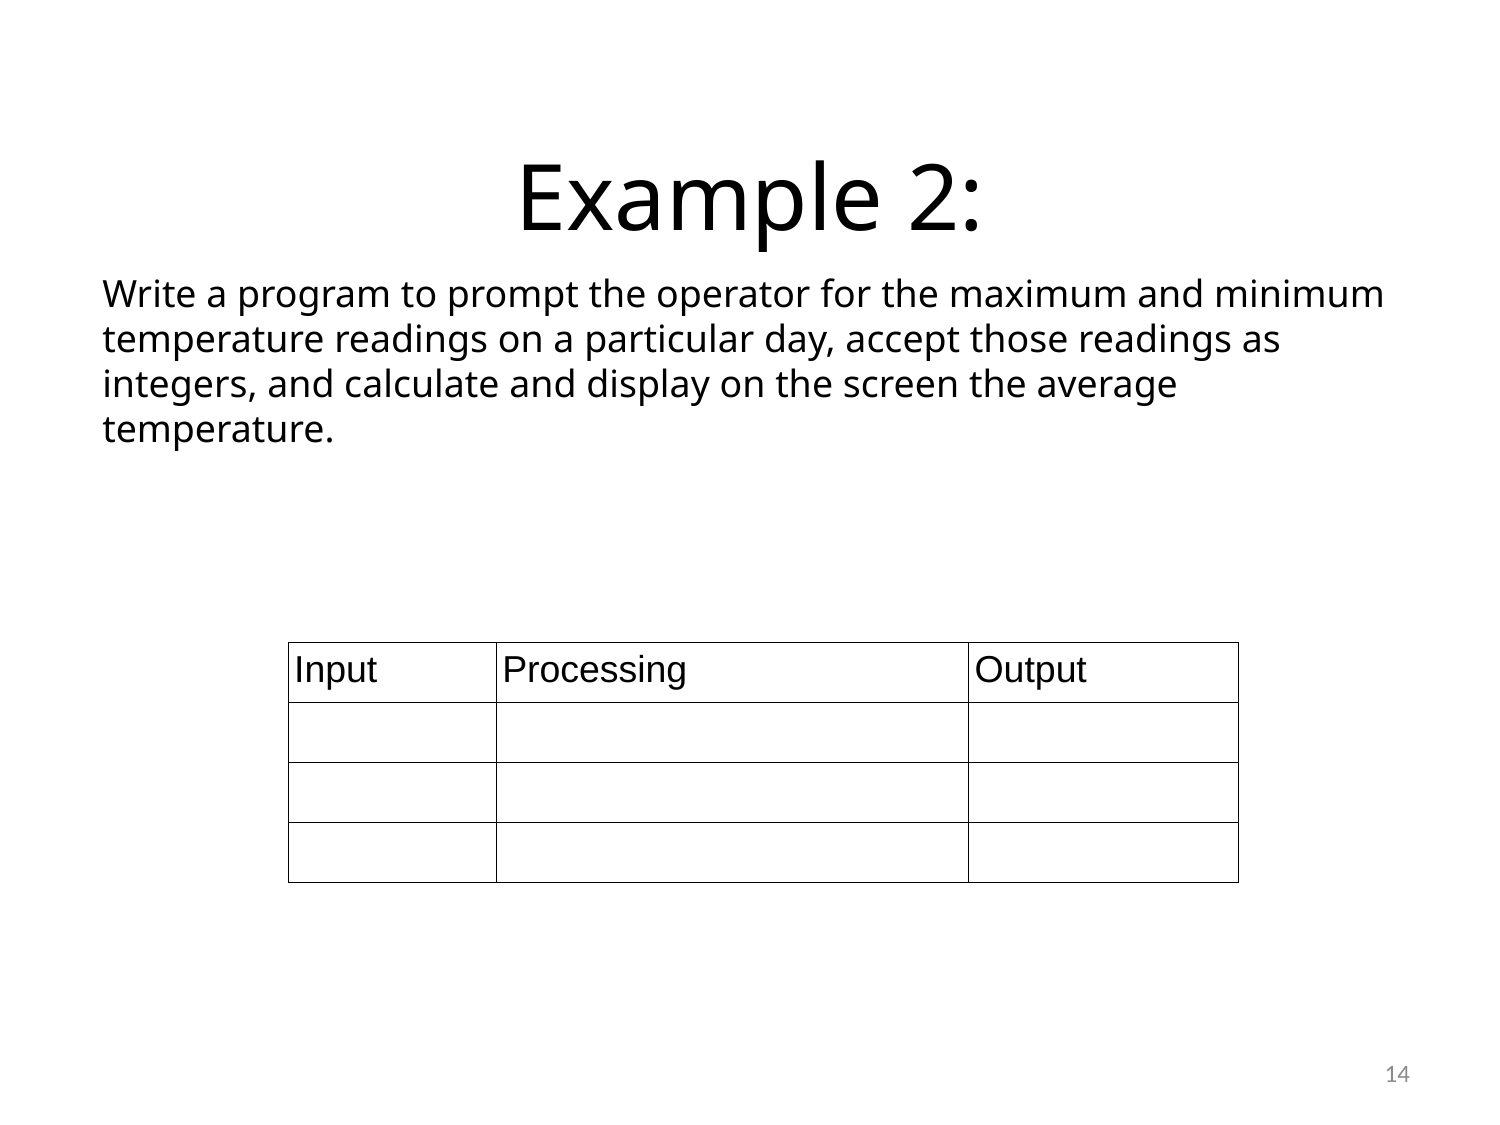

# Example 2:
Write a program to prompt the operator for the maximum and minimum temperature readings on a particular day, accept those readings as integers, and calculate and display on the screen the average temperature.
| Input | Processing | Output |
| --- | --- | --- |
| | | |
| | | |
| | | |